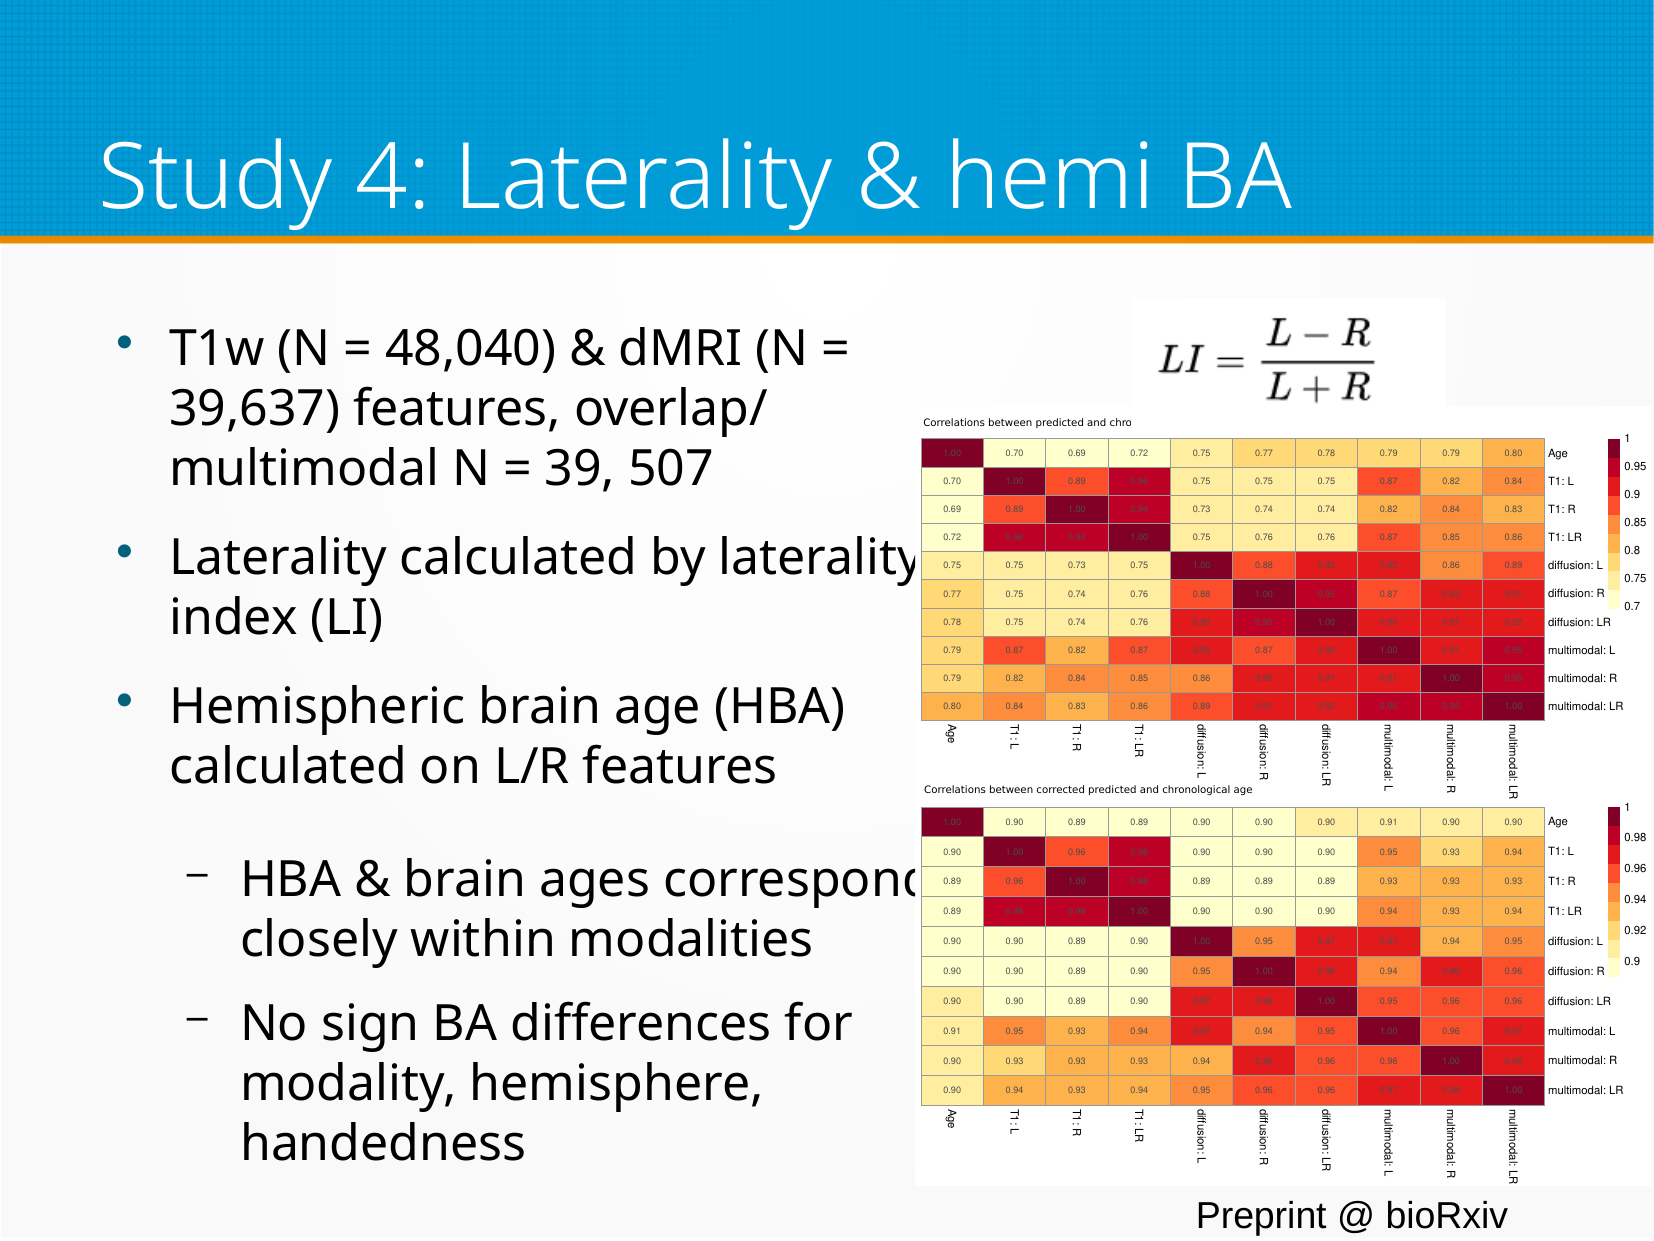

# Study 4: Laterality & hemi BA
T1w (N = 48,040) & dMRI (N = 39,637) features, overlap/ multimodal N = 39, 507
Laterality calculated by laterality index (LI)
Hemispheric brain age (HBA) calculated on L/R features
HBA & brain ages correspond closely within modalities
No sign BA differences for modality, hemisphere, handedness
Preprint @ bioRxiv